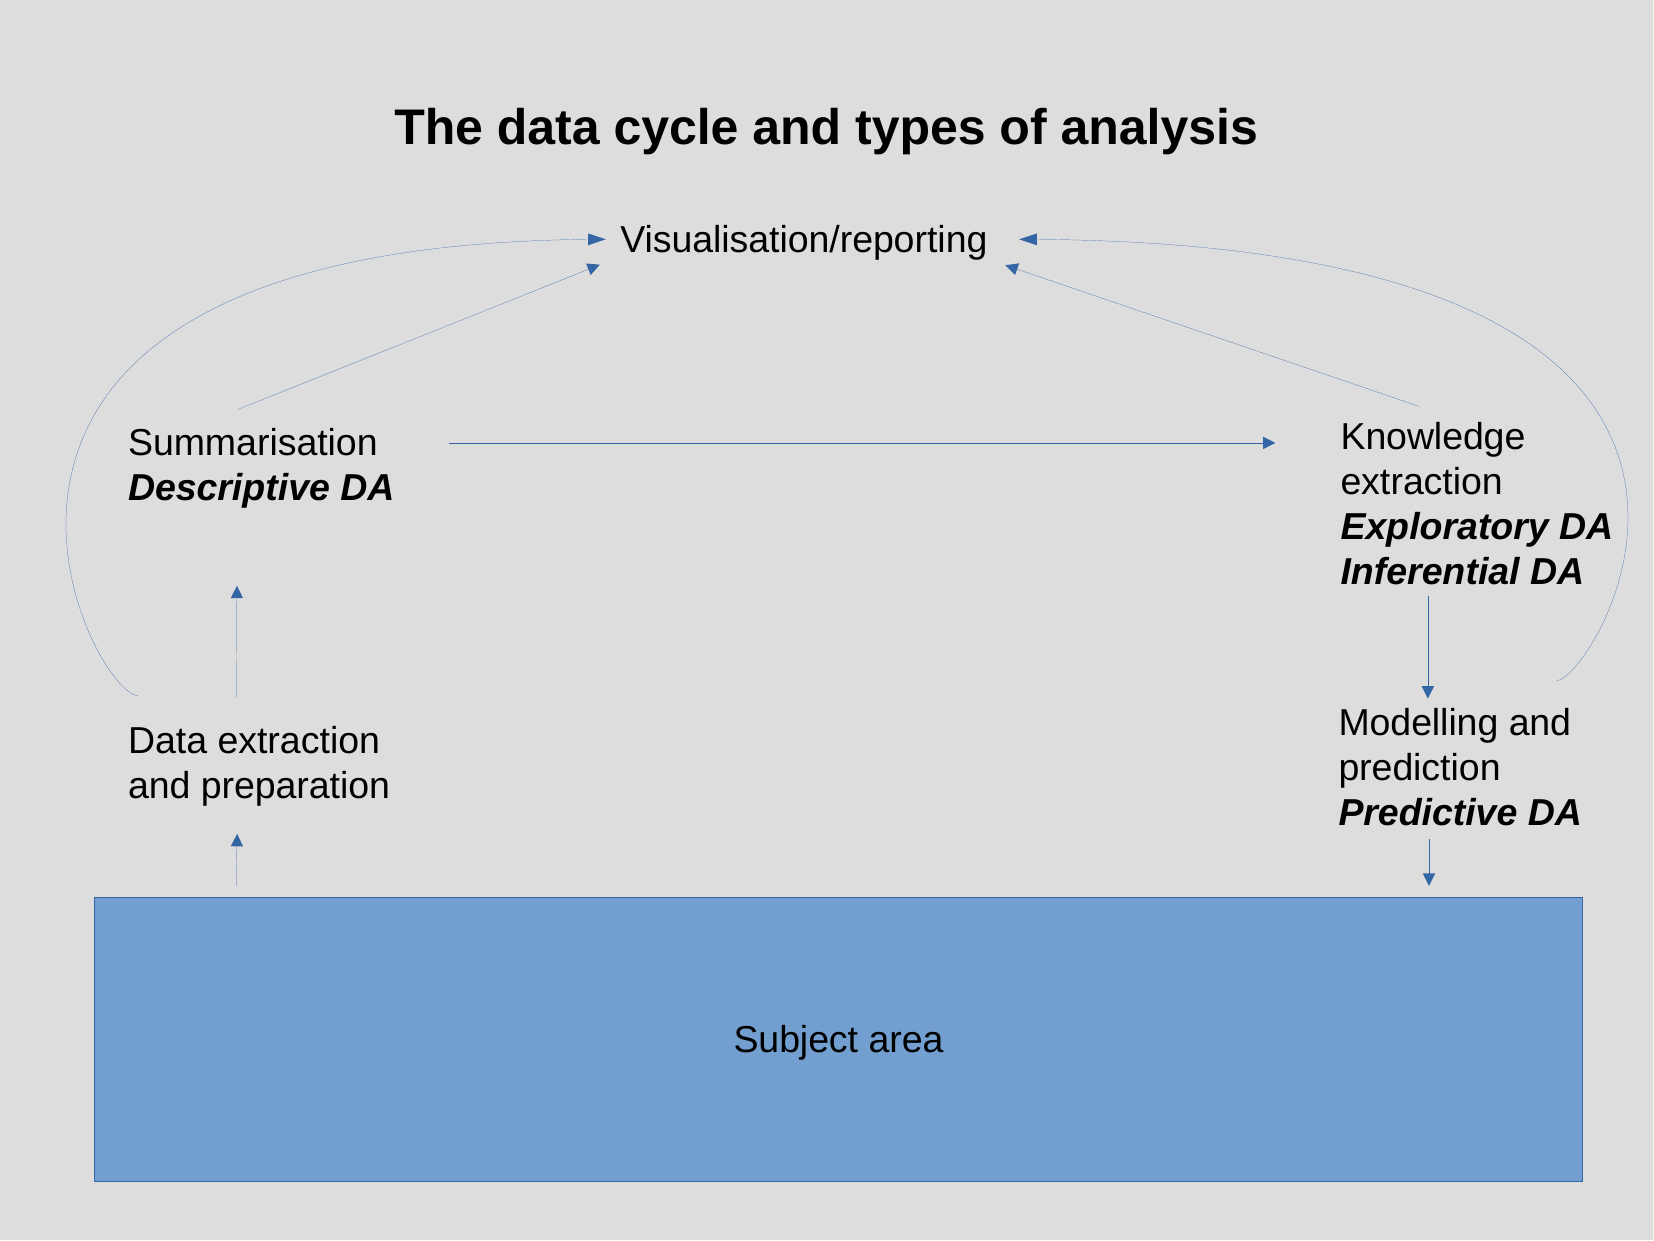

The data cycle and types of analysis
Visualisation/reporting
Knowledge extraction
Exploratory DA
Inferential DA
Summarisation
Descriptive DA
Modelling and prediction
Predictive DA
Data extraction and preparation
Subject area